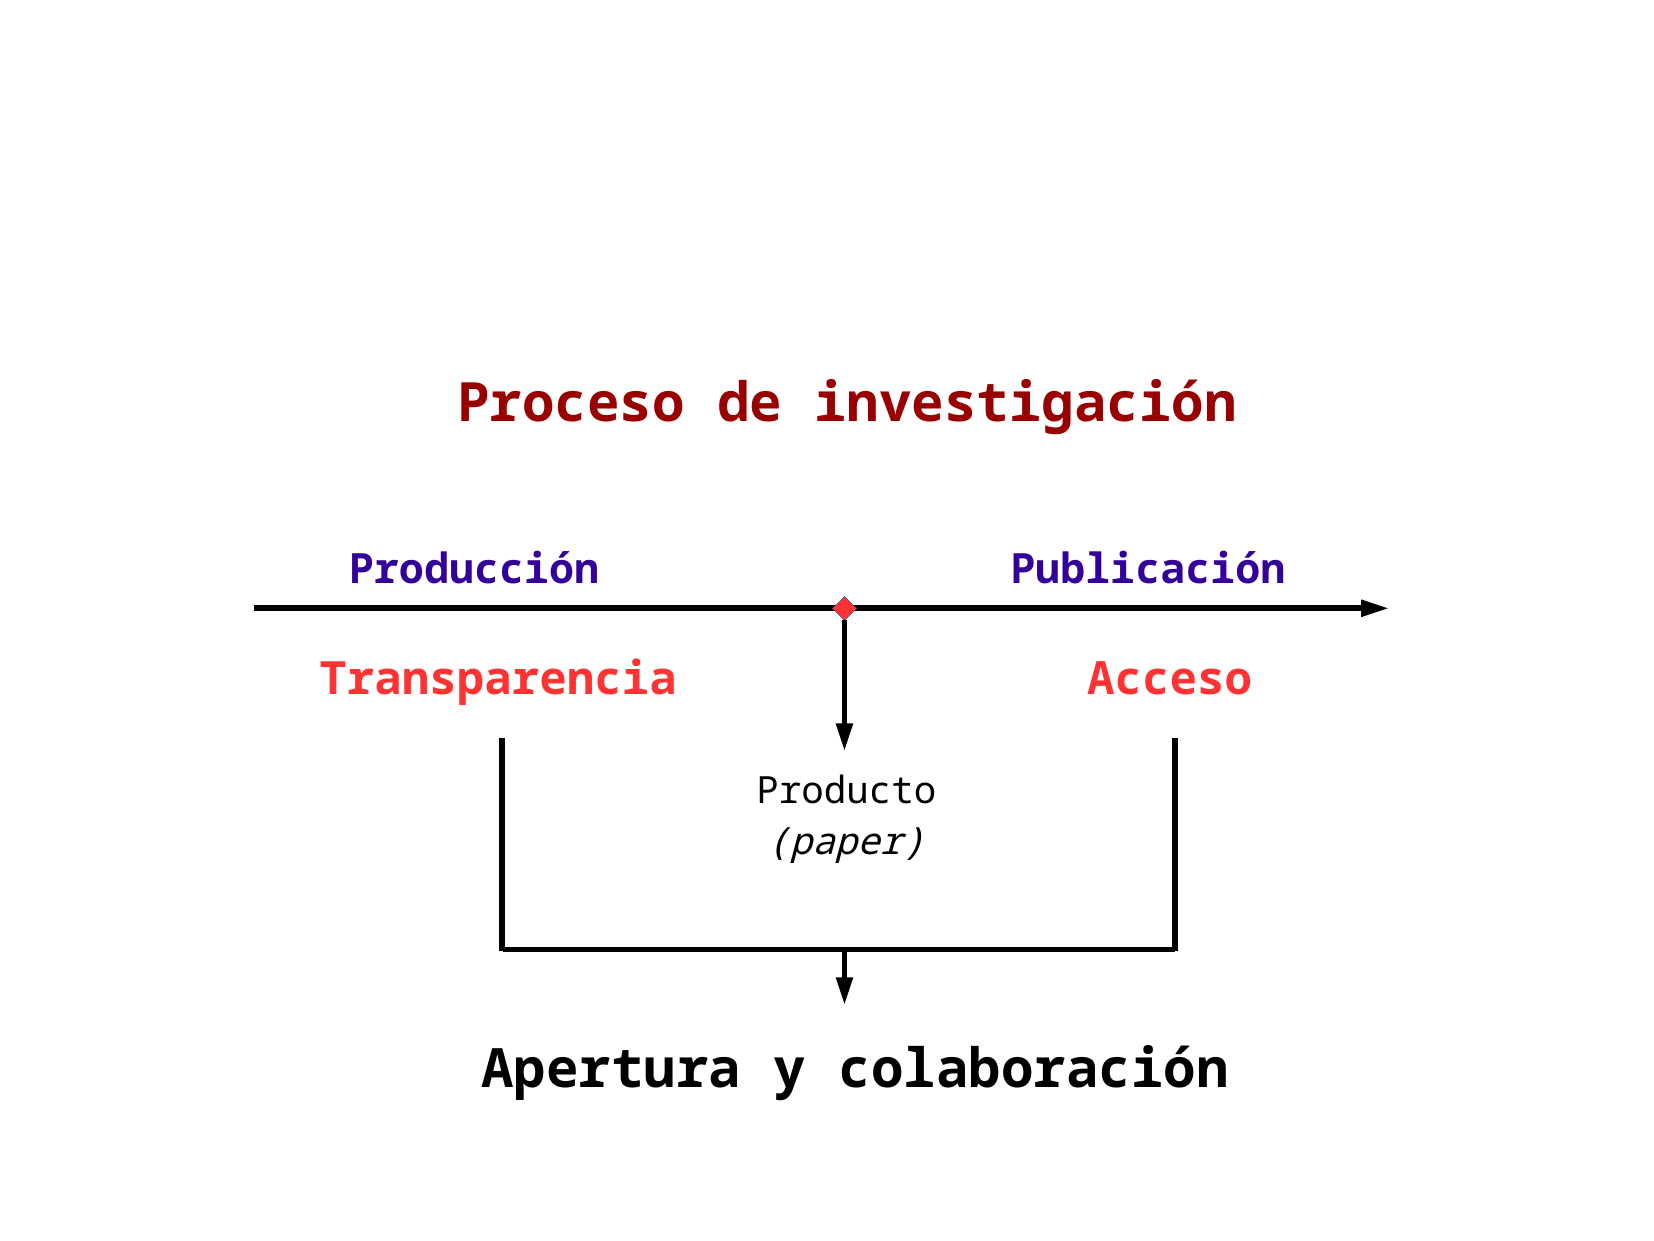

Proceso de investigación
Producción
Publicación
Transparencia
Acceso
Producto
(paper)
Apertura y colaboración